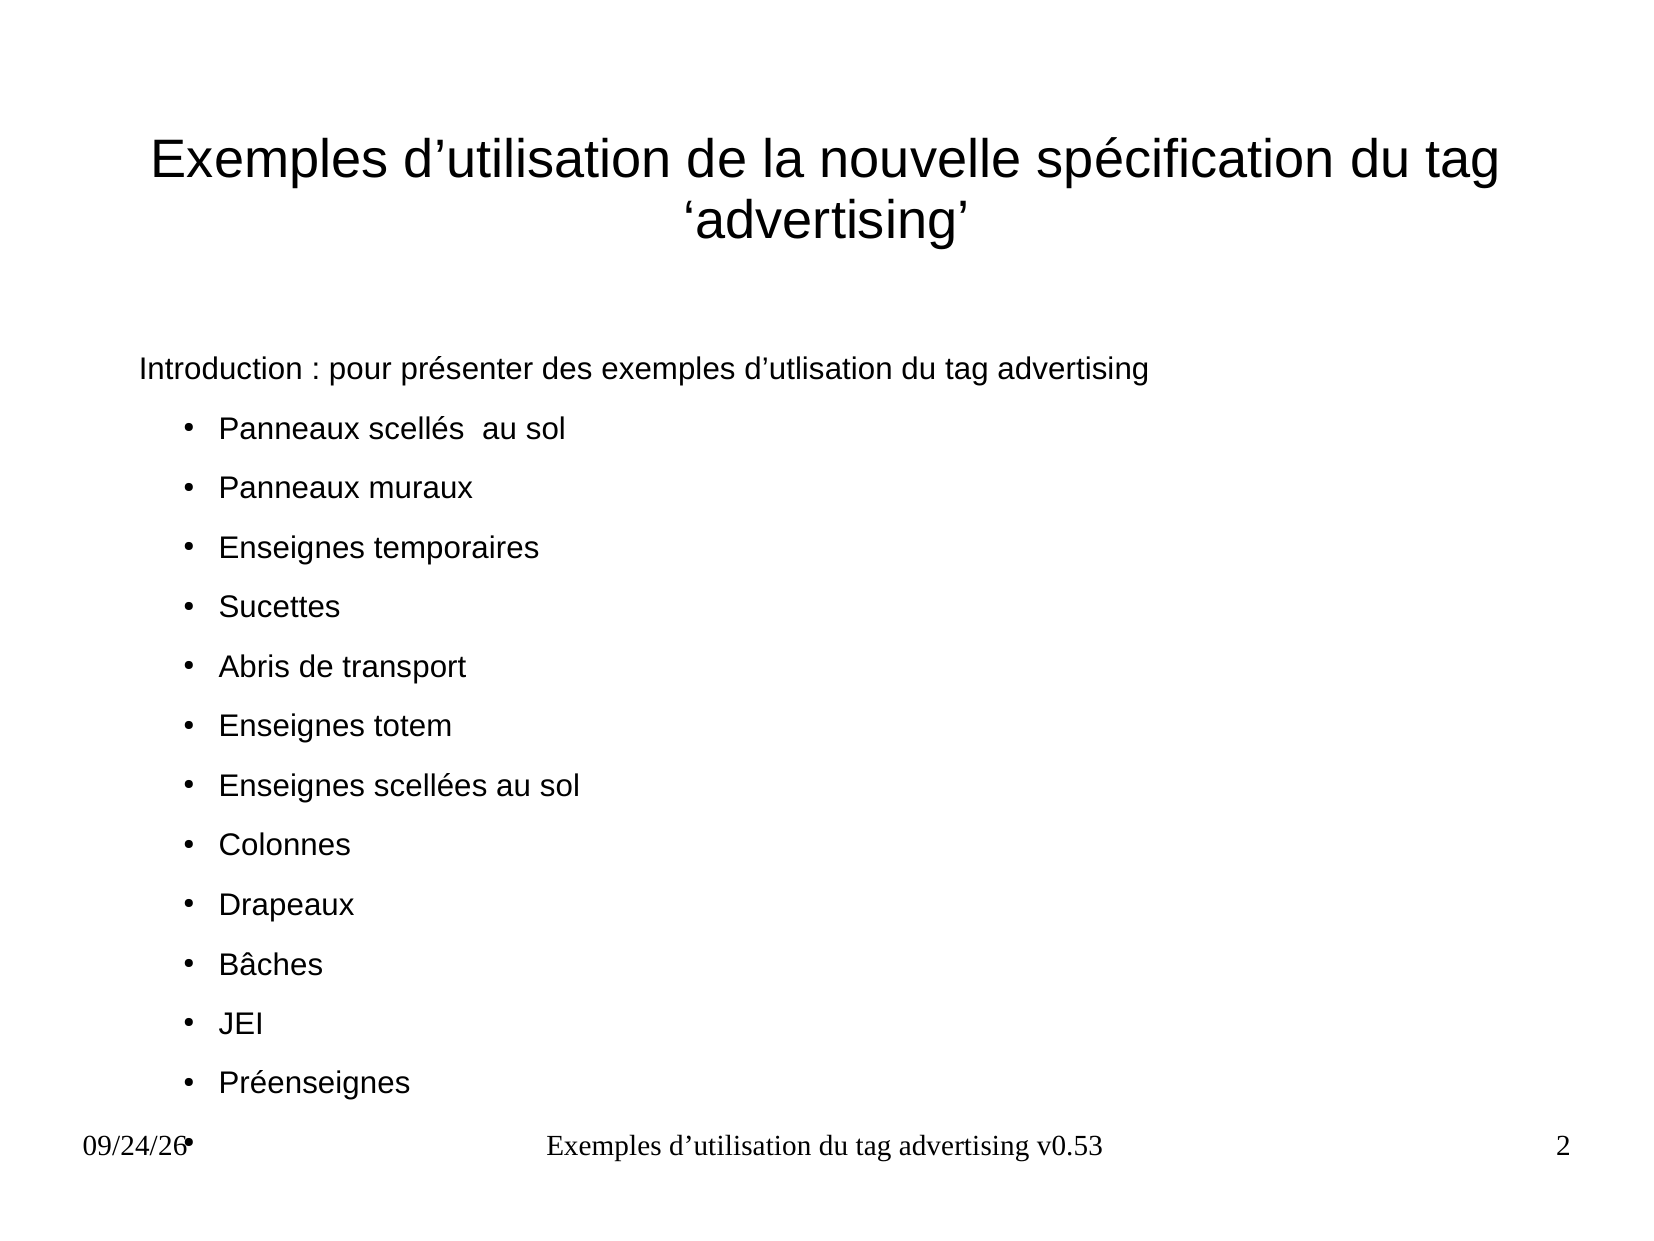

# Exemples d’utilisation de la nouvelle spécification du tag ‘advertising’
 Introduction : pour présenter des exemples d’utlisation du tag advertising
Panneaux scellés au sol
Panneaux muraux
Enseignes temporaires
Sucettes
Abris de transport
Enseignes totem
Enseignes scellées au sol
Colonnes
Drapeaux
Bâches
JEI
Préenseignes
2